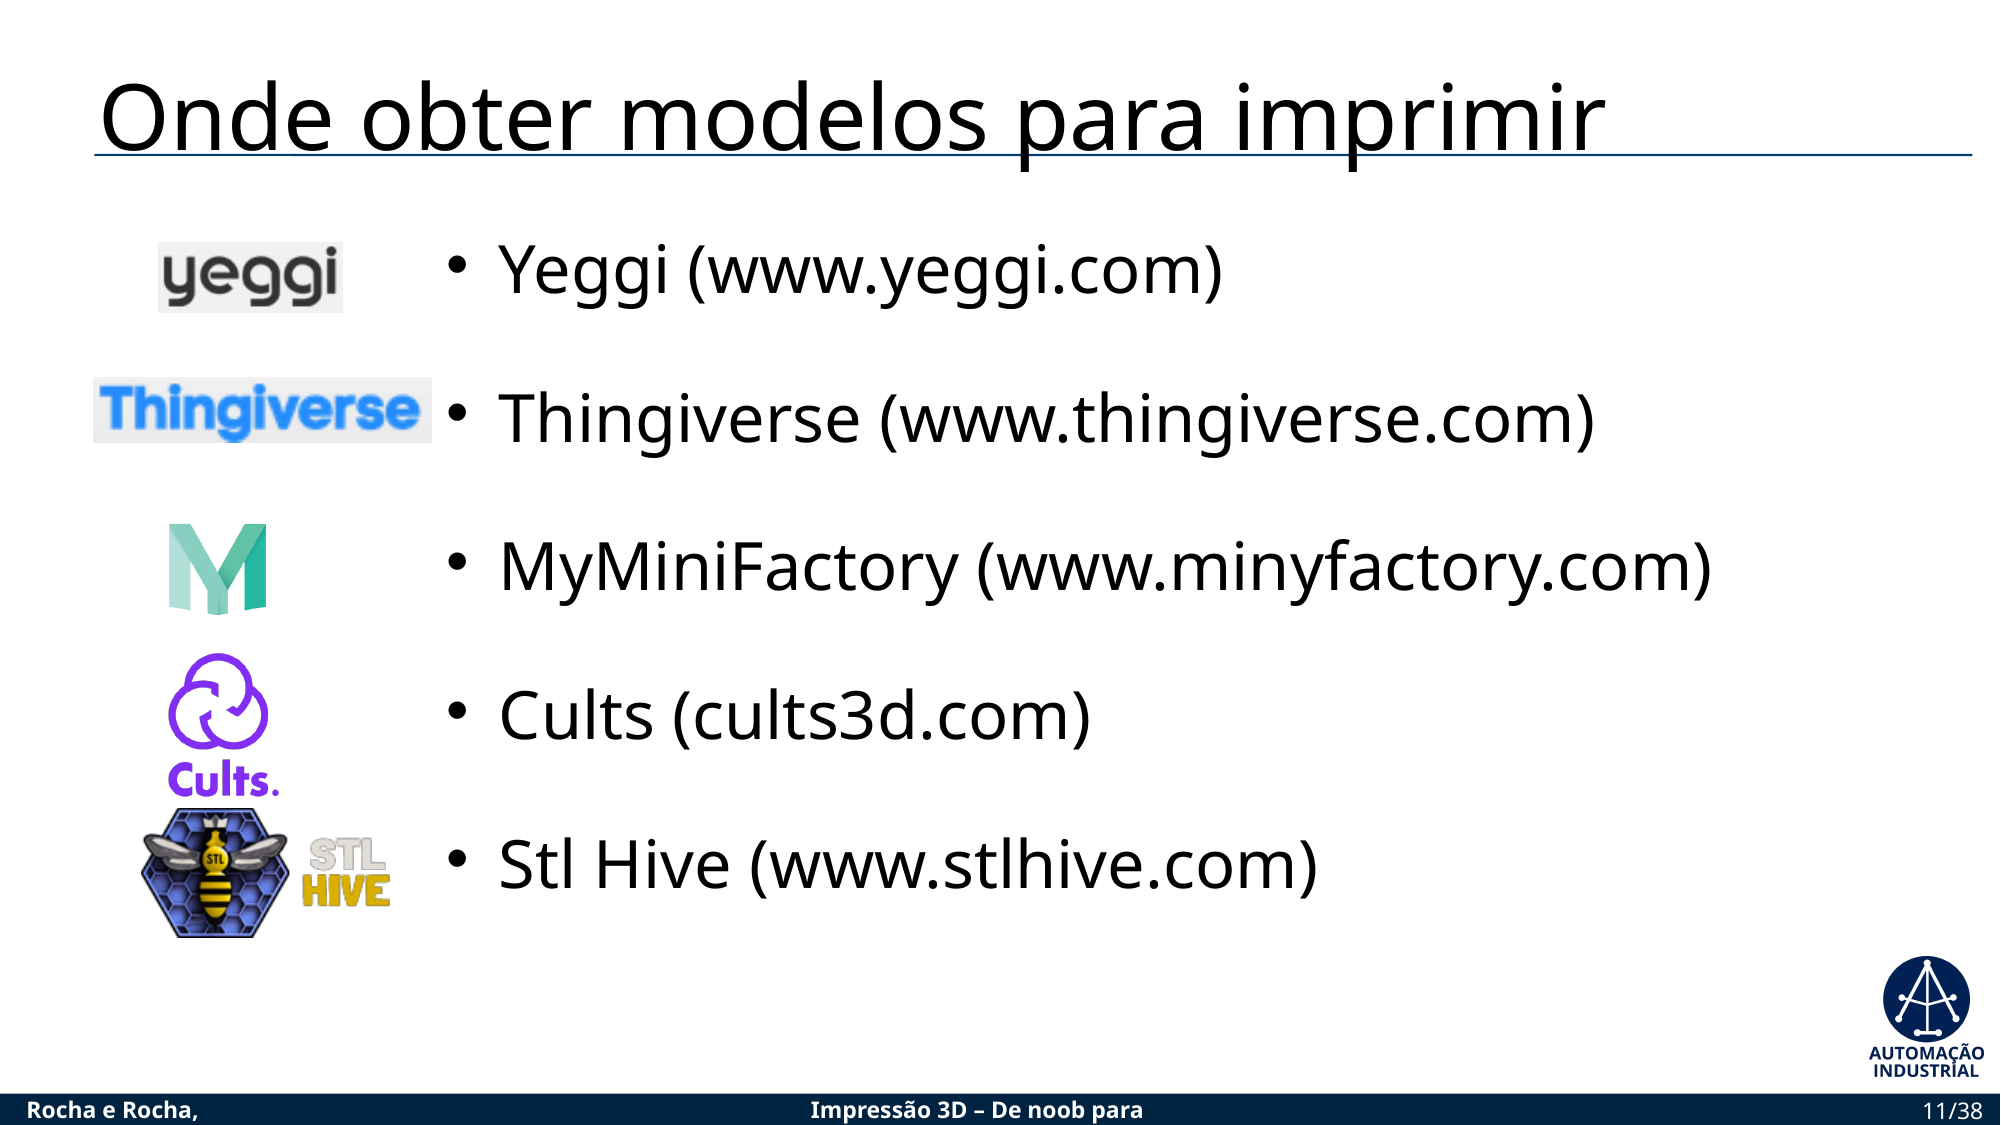

Onde obter modelos para imprimir
Yeggi (www.yeggi.com)
Thingiverse (www.thingiverse.com)
MyMiniFactory (www.minyfactory.com)
Cults (cults3d.com)
Stl Hive (www.stlhive.com)